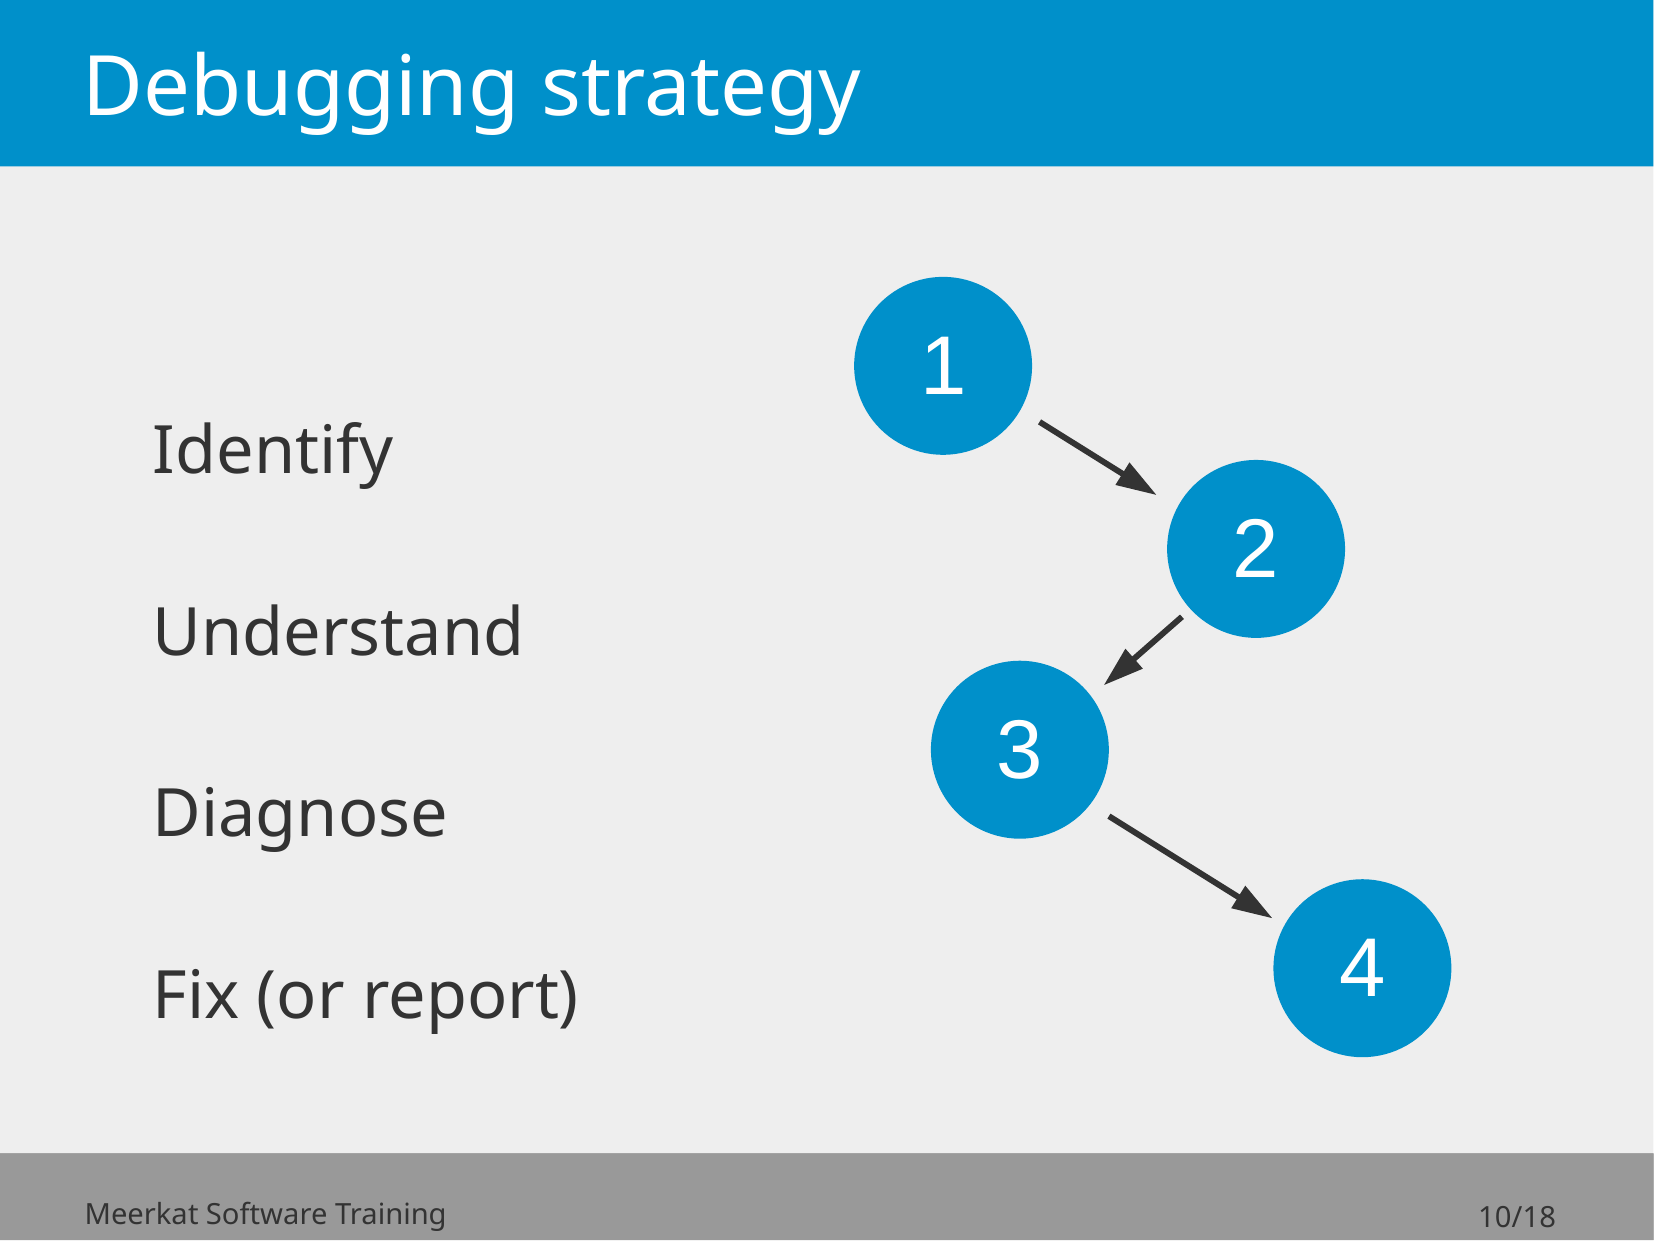

Debugging strategy
1
Identify
Understand
Diagnose
Fix (or report)
2
3
4